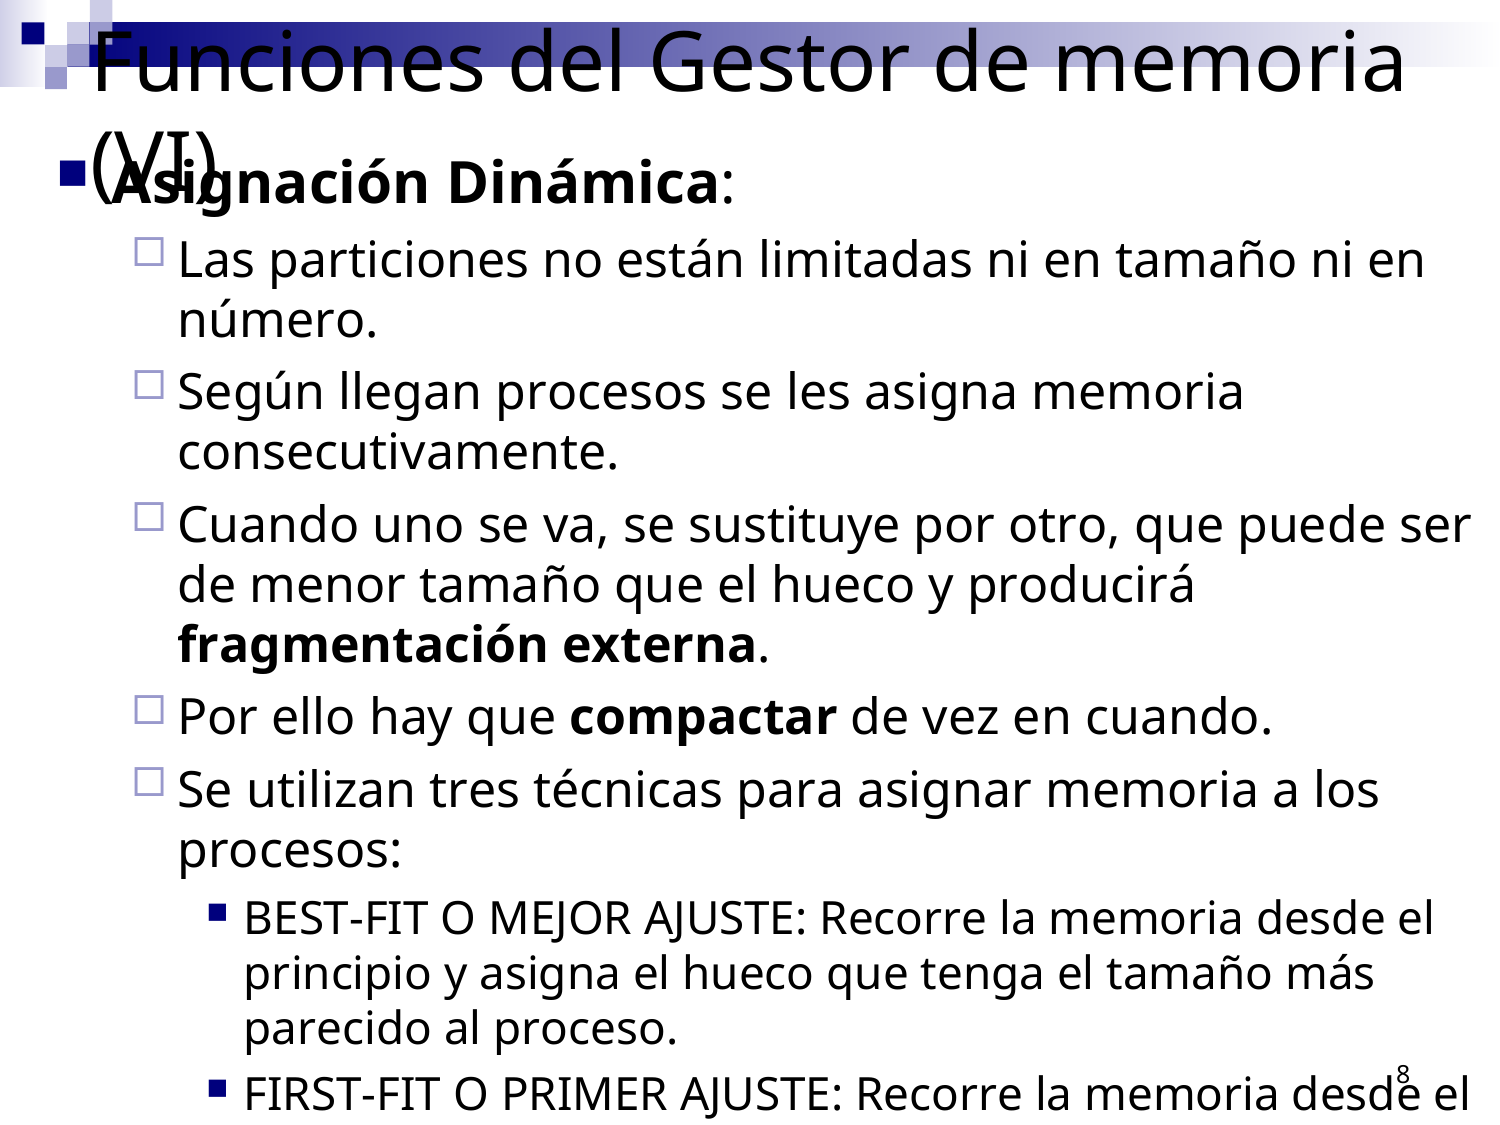

Funciones del Gestor de memoria (VI)
Asignación Dinámica:
Las particiones no están limitadas ni en tamaño ni en número.
Según llegan procesos se les asigna memoria consecutivamente.
Cuando uno se va, se sustituye por otro, que puede ser de menor tamaño que el hueco y producirá fragmentación externa.
Por ello hay que compactar de vez en cuando.
Se utilizan tres técnicas para asignar memoria a los procesos:
BEST-FIT O MEJOR AJUSTE: Recorre la memoria desde el principio y asigna el hueco que tenga el tamaño más parecido al proceso.
FIRST-FIT O PRIMER AJUSTE: Recorre la memoria desde el principio y asigna el primer hueco disponible capaz de contener el proceso.
NEXT-FIT O SIGUIENTE AJUSTE: Recorre la memoria desde la última ubicación y asigna el primer bloque disponible y lo bastante grande para contener el proceso